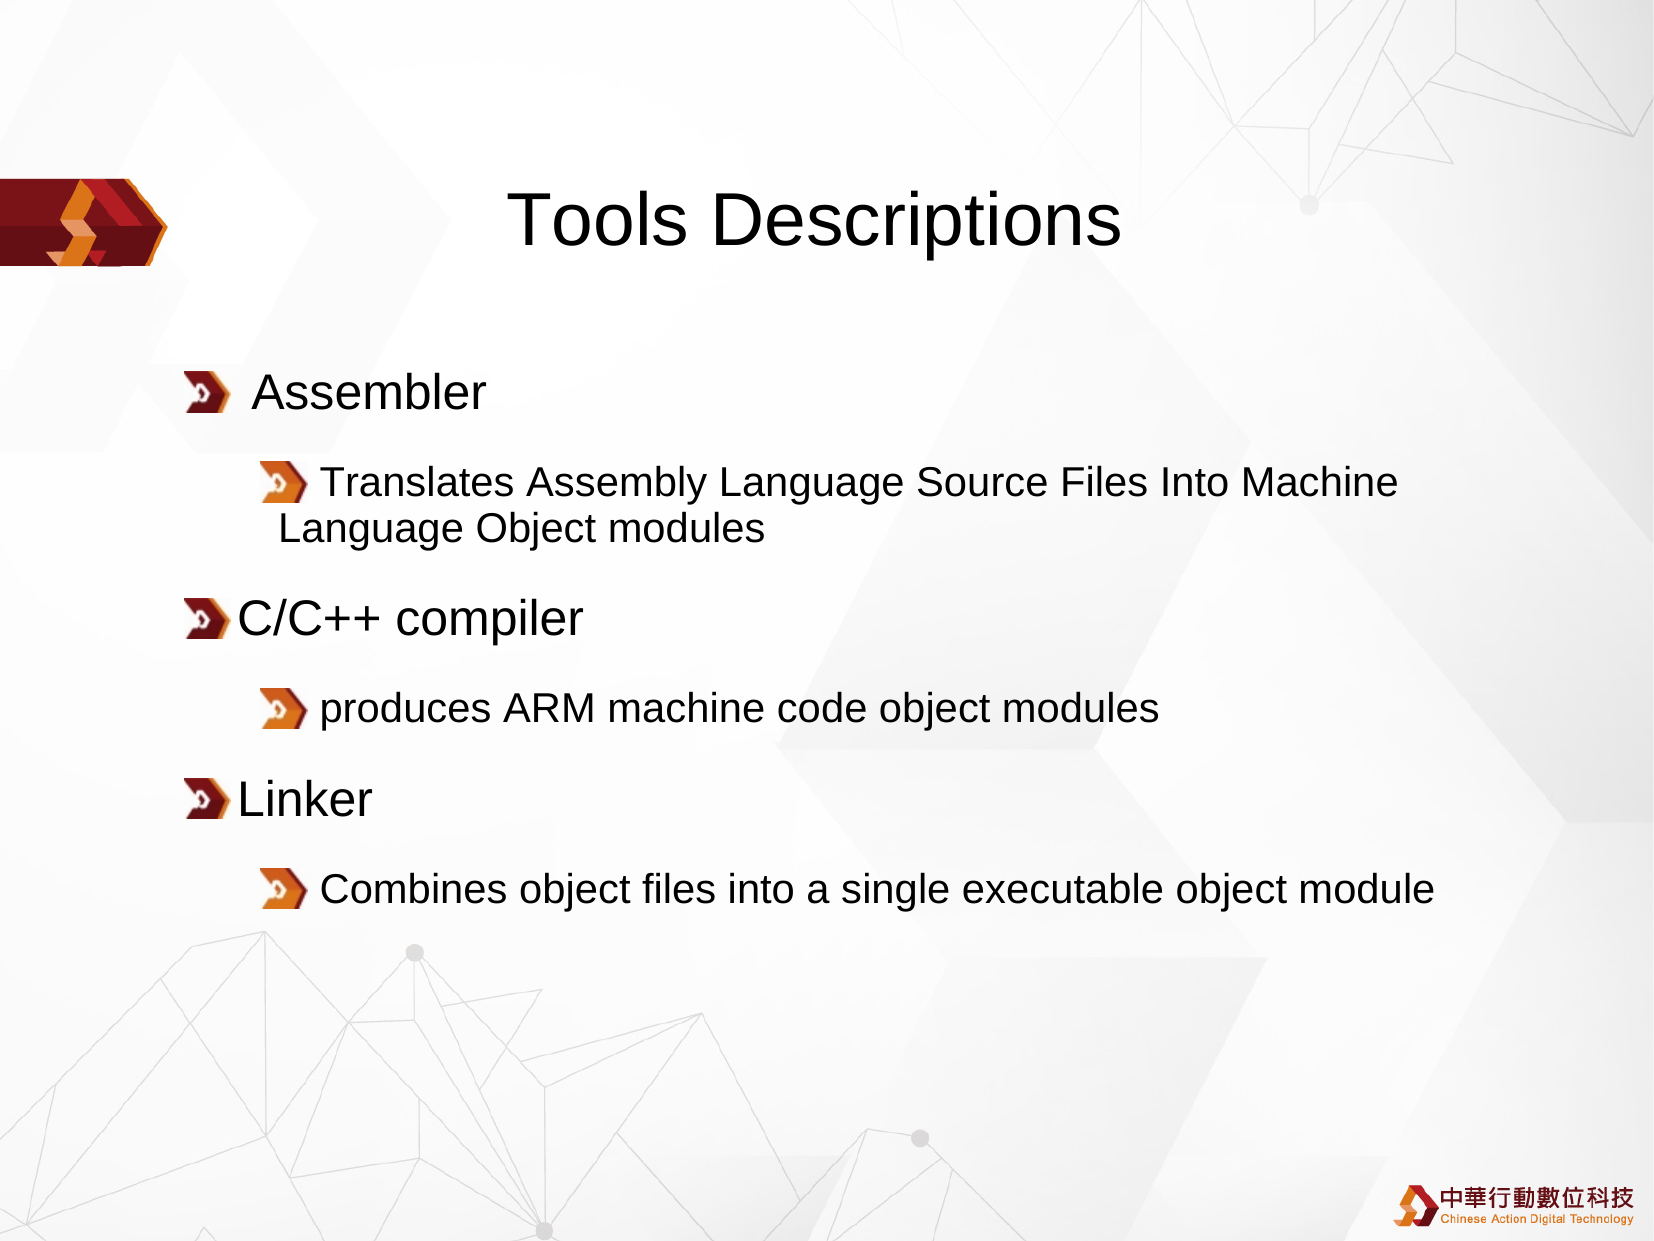

# Tools Descriptions
 Assembler
 Translates Assembly Language Source Files Into Machine Language Object modules
C/C++ compiler
 produces ARM machine code object modules
Linker
 Combines object files into a single executable object module